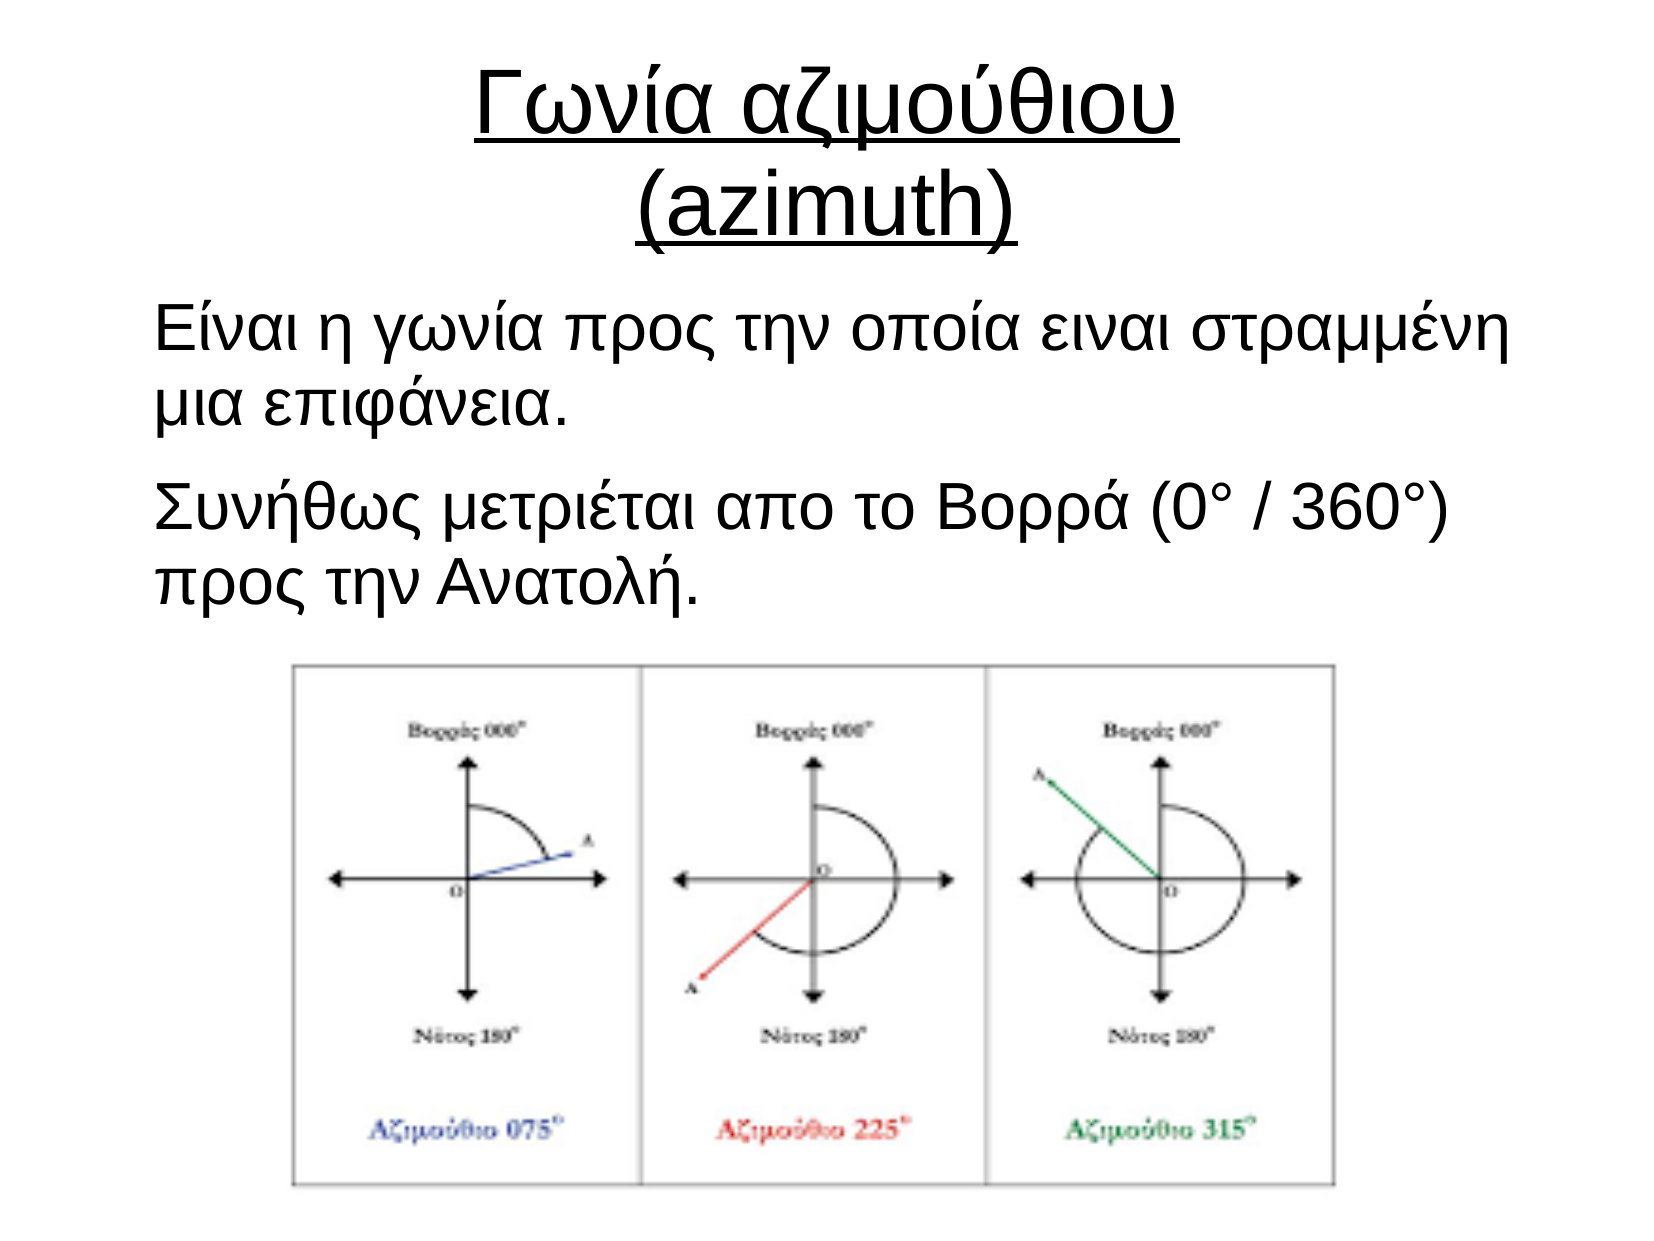

# Γωνία αζιμούθιου (azimuth)
Είναι η γωνία προς την οποία ειναι στραμμένη μια επιφάνεια.
Συνήθως μετριέται απο το Βορρά (0° / 360°) προς την Ανατολή.